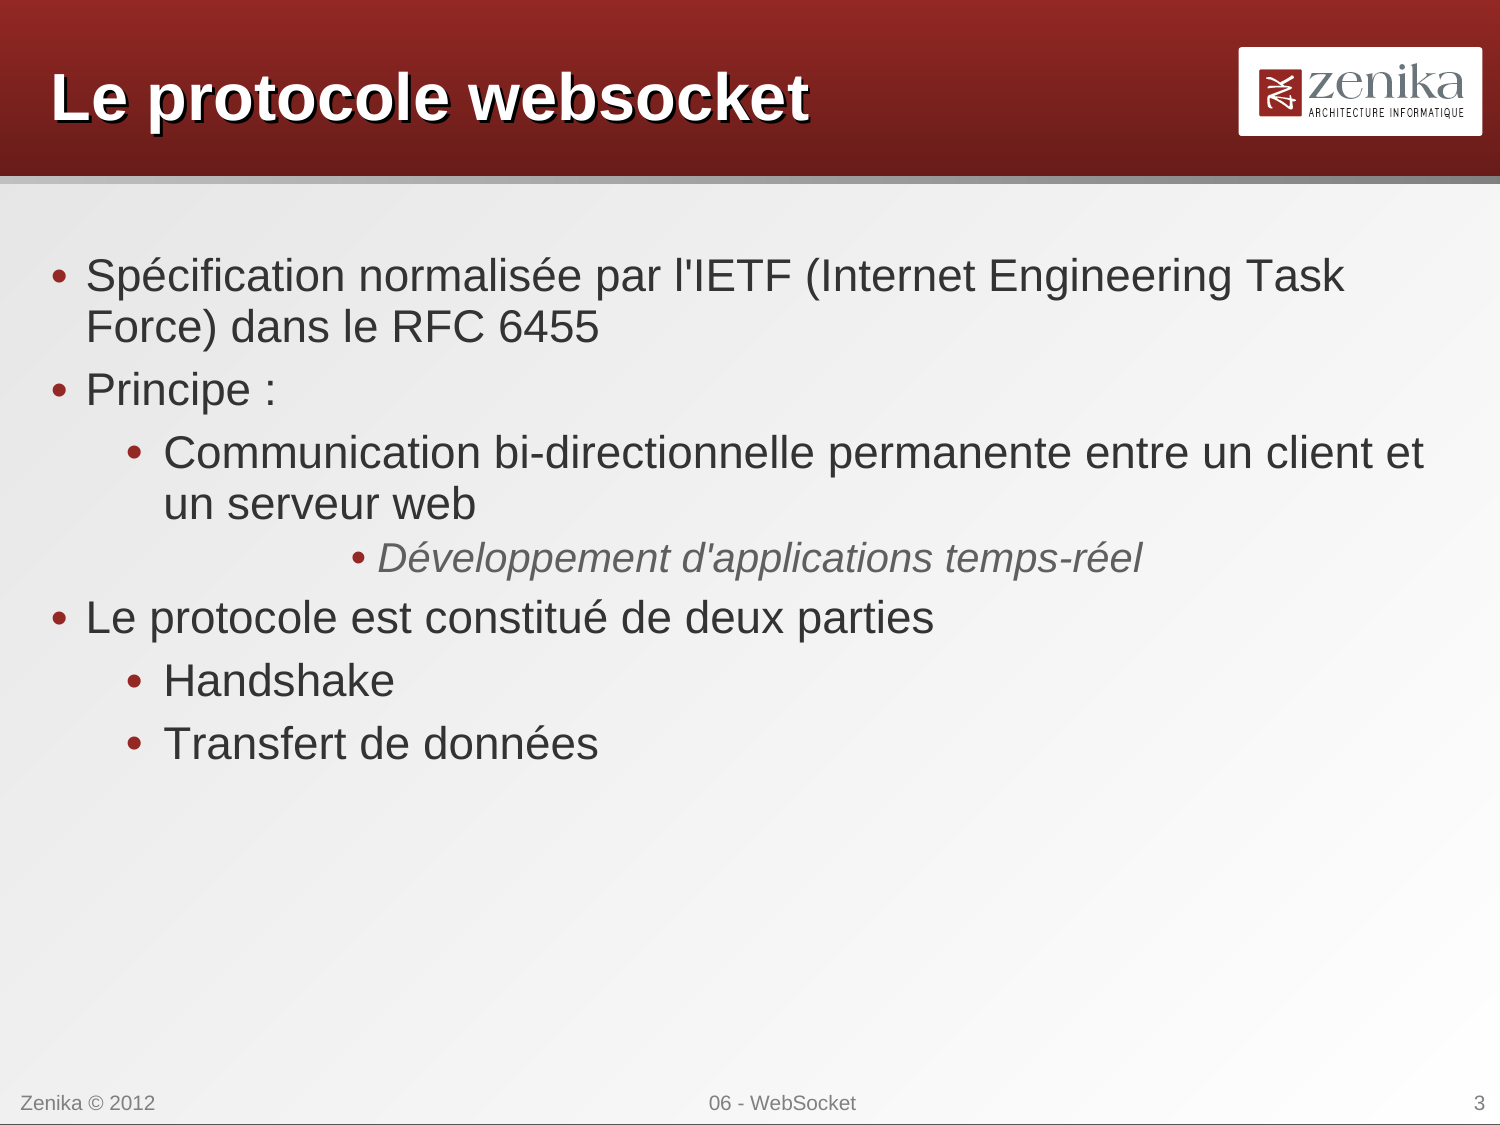

# Le protocole websocket
Spécification normalisée par l'IETF (Internet Engineering Task Force) dans le RFC 6455
Principe :
Communication bi-directionnelle permanente entre un client et un serveur web
 Développement d'applications temps-réel
Le protocole est constitué de deux parties
Handshake
Transfert de données